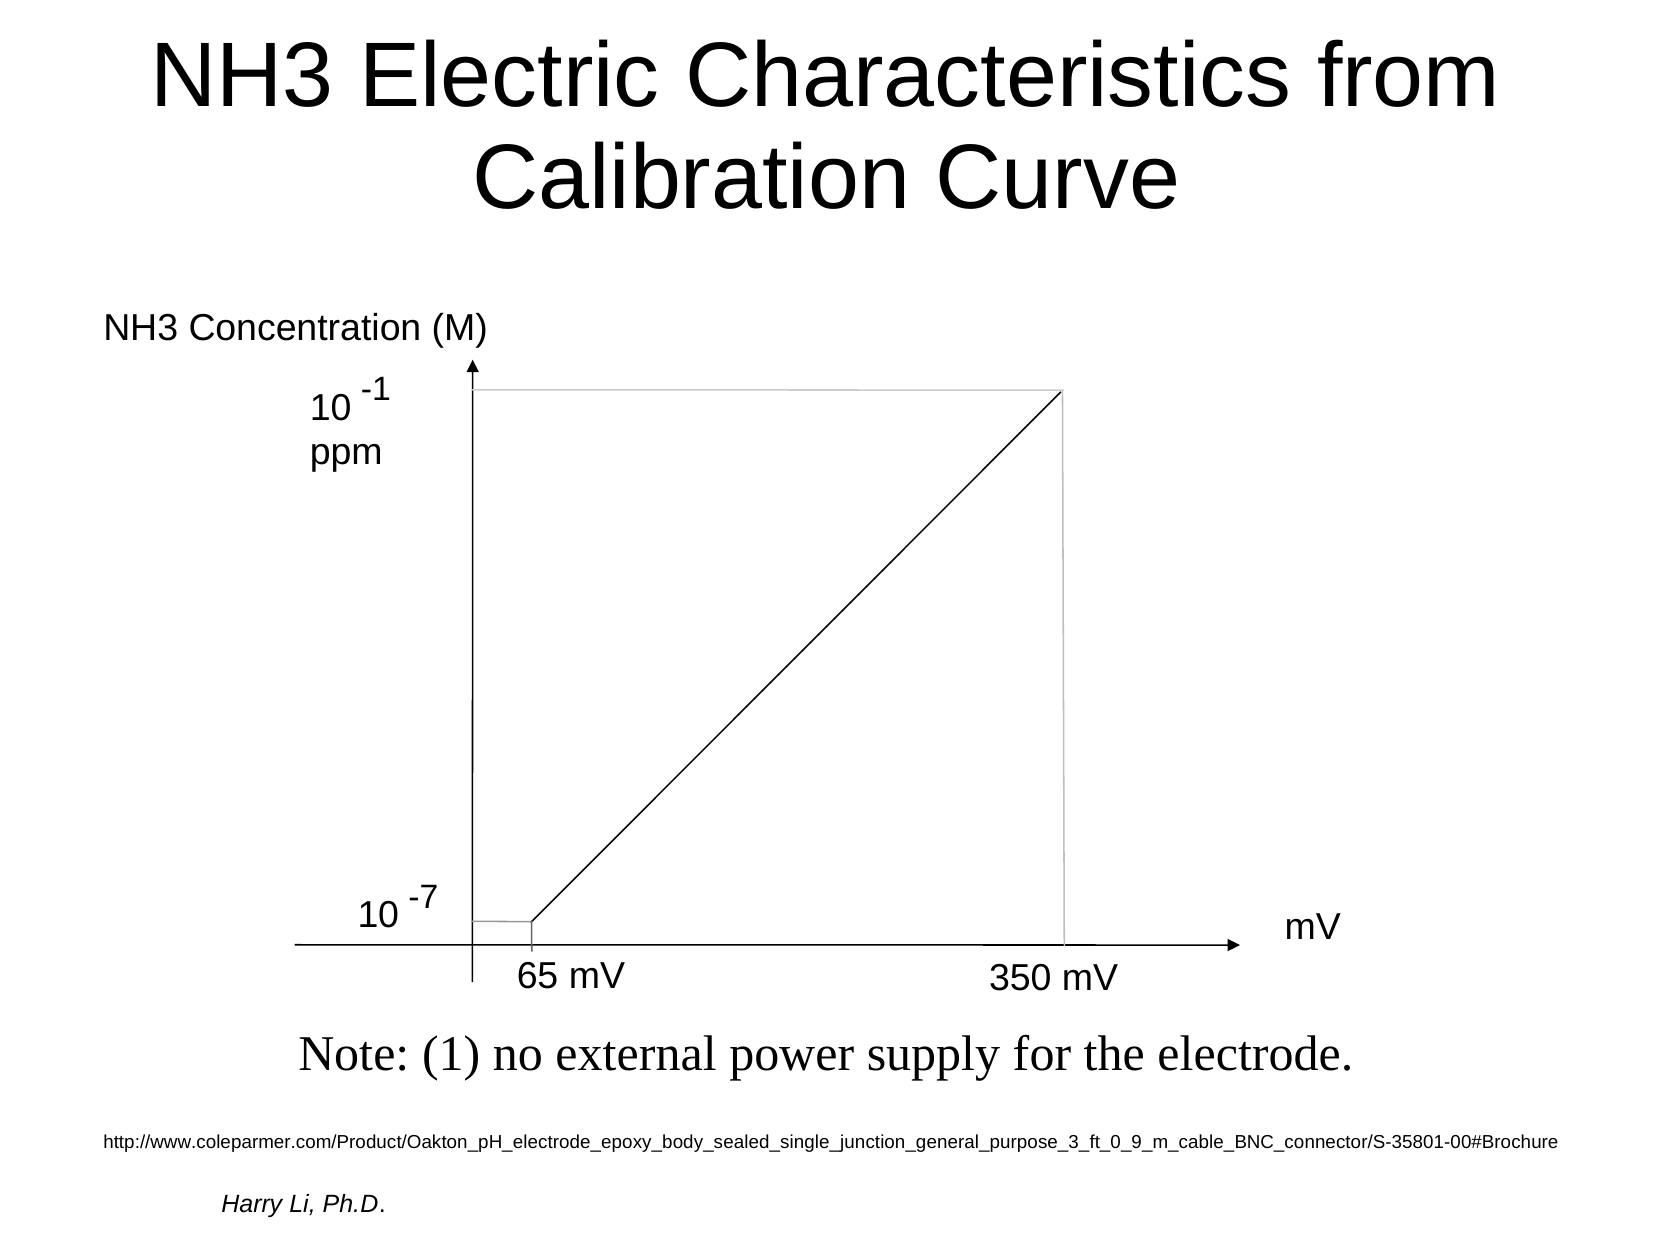

# NH3 Electric Characteristics from Calibration Curve
NH3 Concentration (M)
10 -1
ppm
10 -7
mV
65 mV
350 mV
Note: (1) no external power supply for the electrode.
http://www.coleparmer.com/Product/Oakton_pH_electrode_epoxy_body_sealed_single_junction_general_purpose_3_ft_0_9_m_cable_BNC_connector/S-35801-00#Brochure
Harry Li, Ph.D.